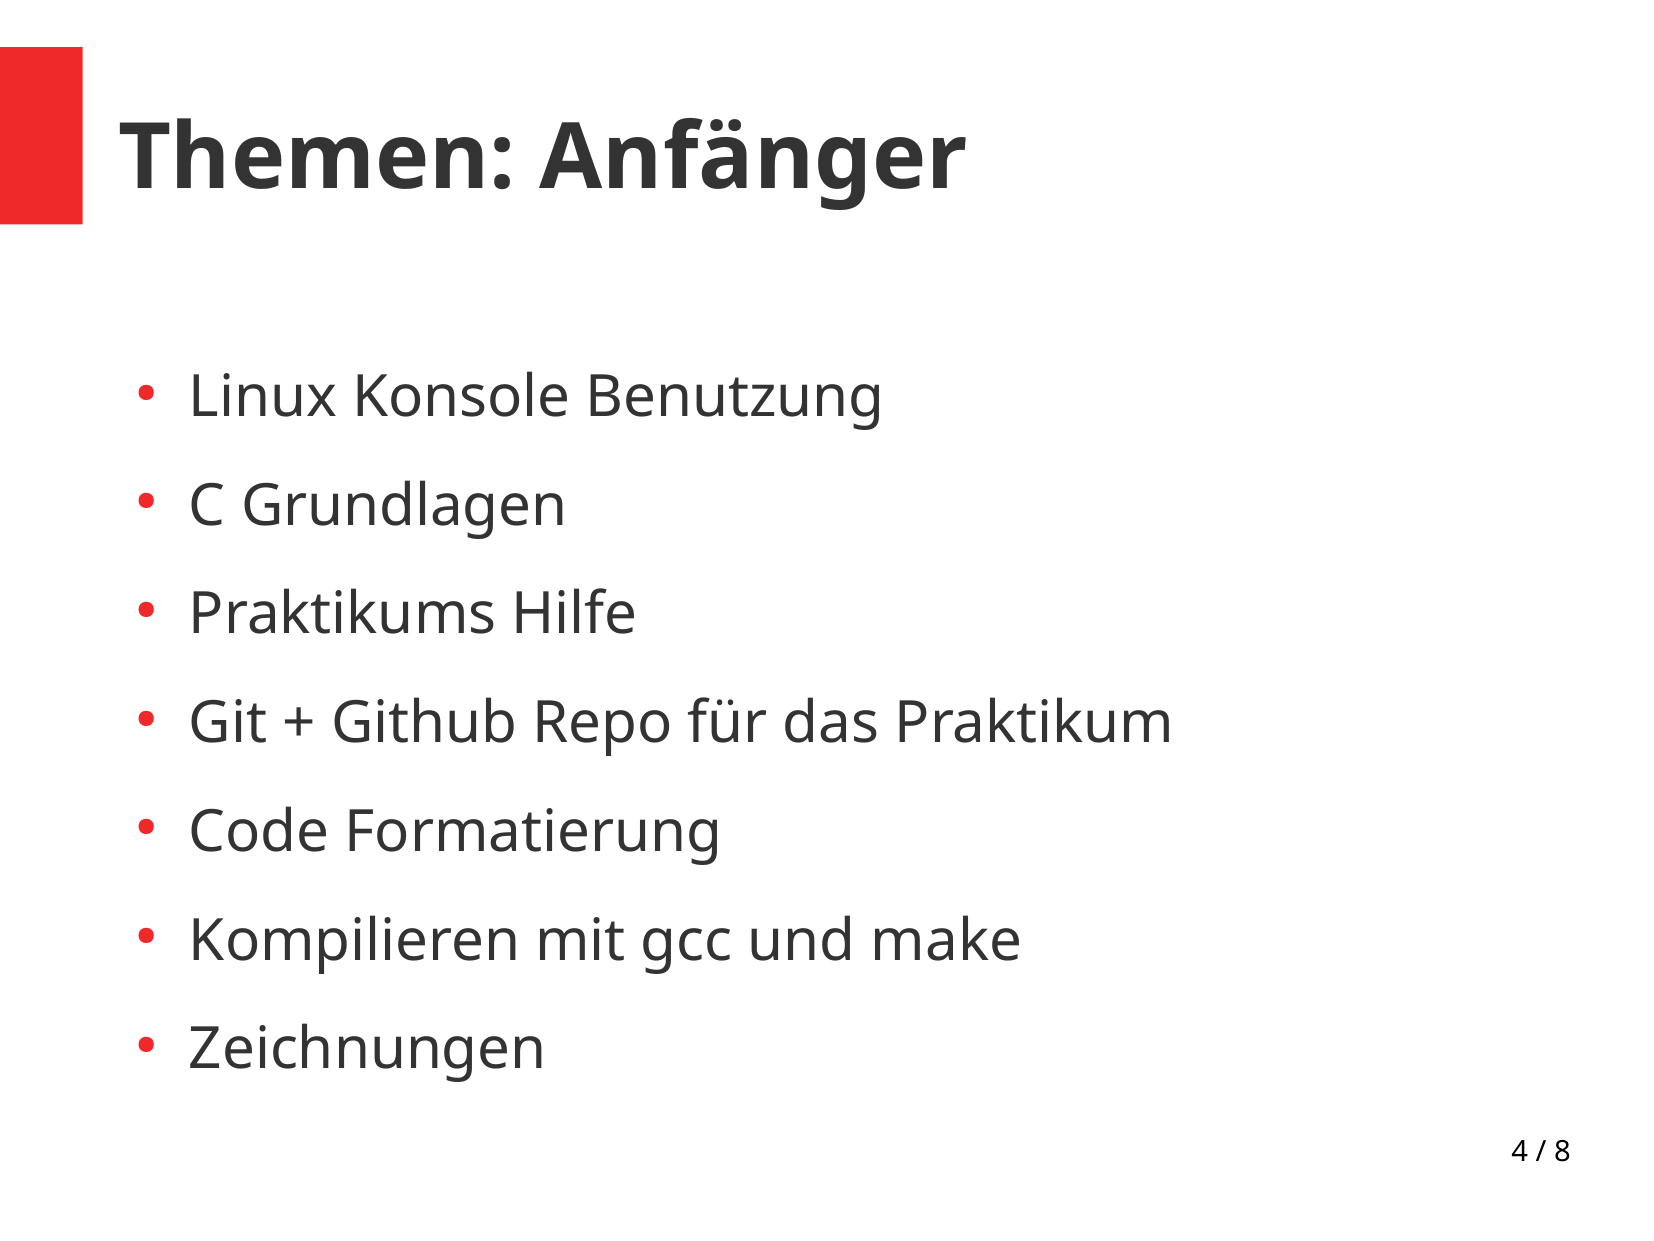

# Themen: Anfänger
Linux Konsole Benutzung
C Grundlagen
Praktikums Hilfe
Git + Github Repo für das Praktikum
Code Formatierung
Kompilieren mit gcc und make
Zeichnungen
4